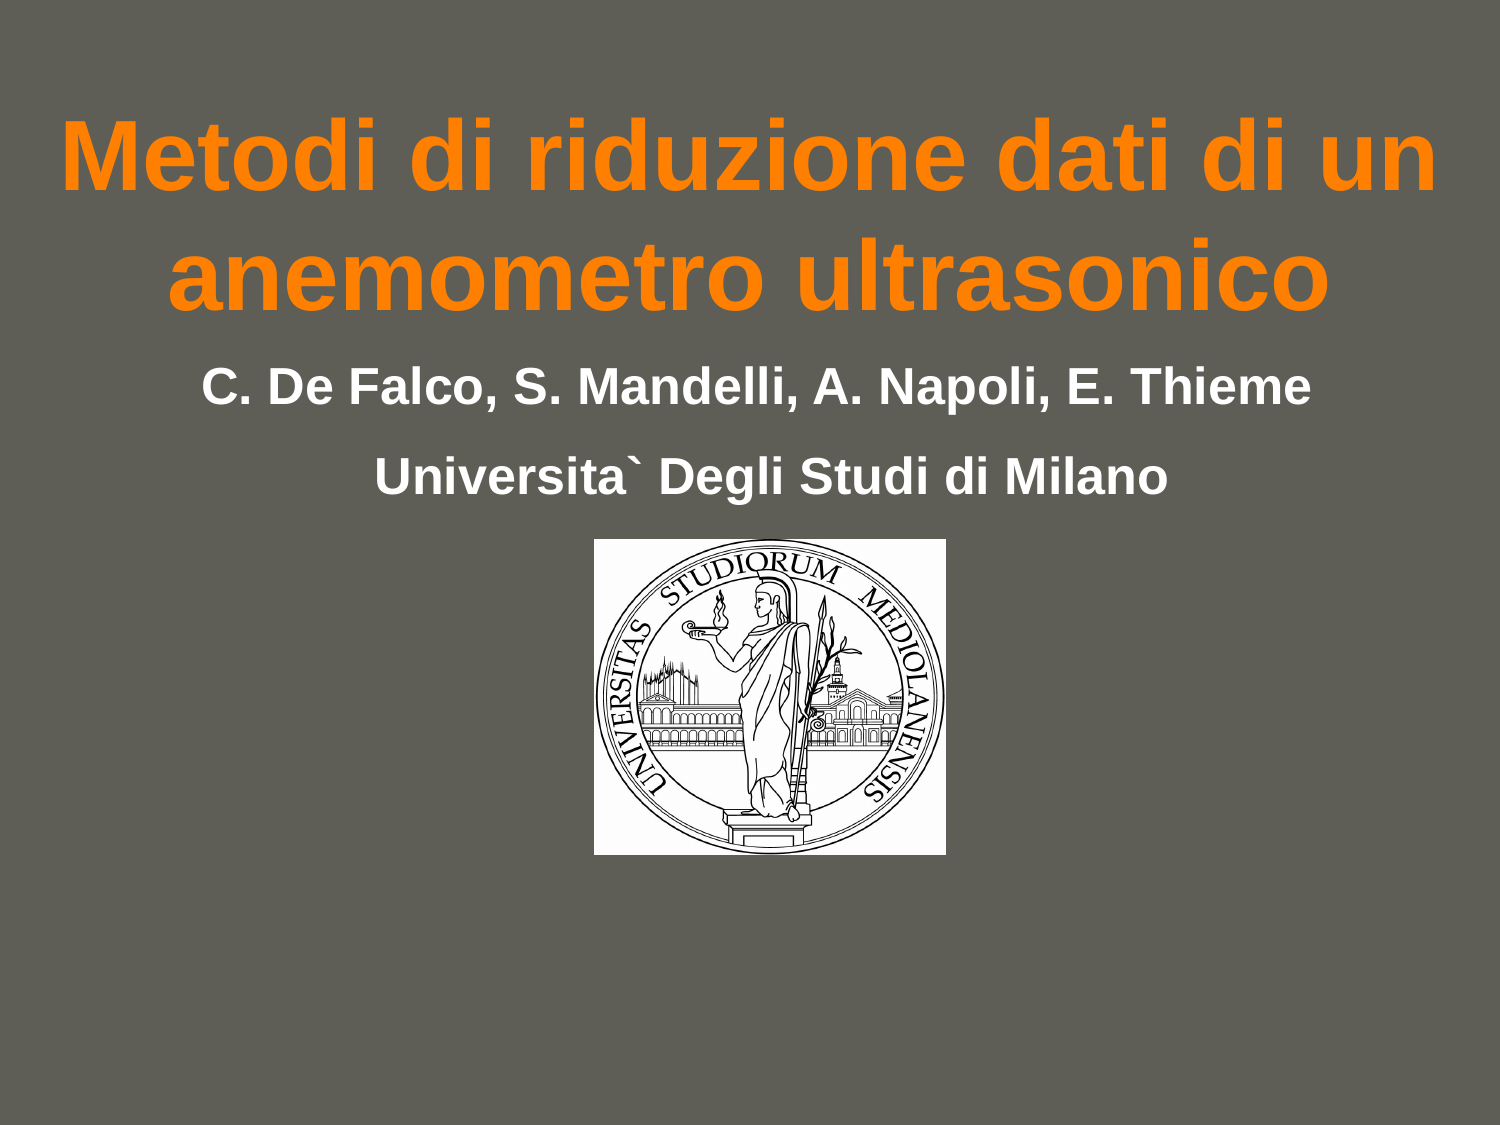

# Metodi di riduzione dati di un anemometro ultrasonico
C. De Falco, S. Mandelli, A. Napoli, E. Thieme
Universita` Degli Studi di Milano